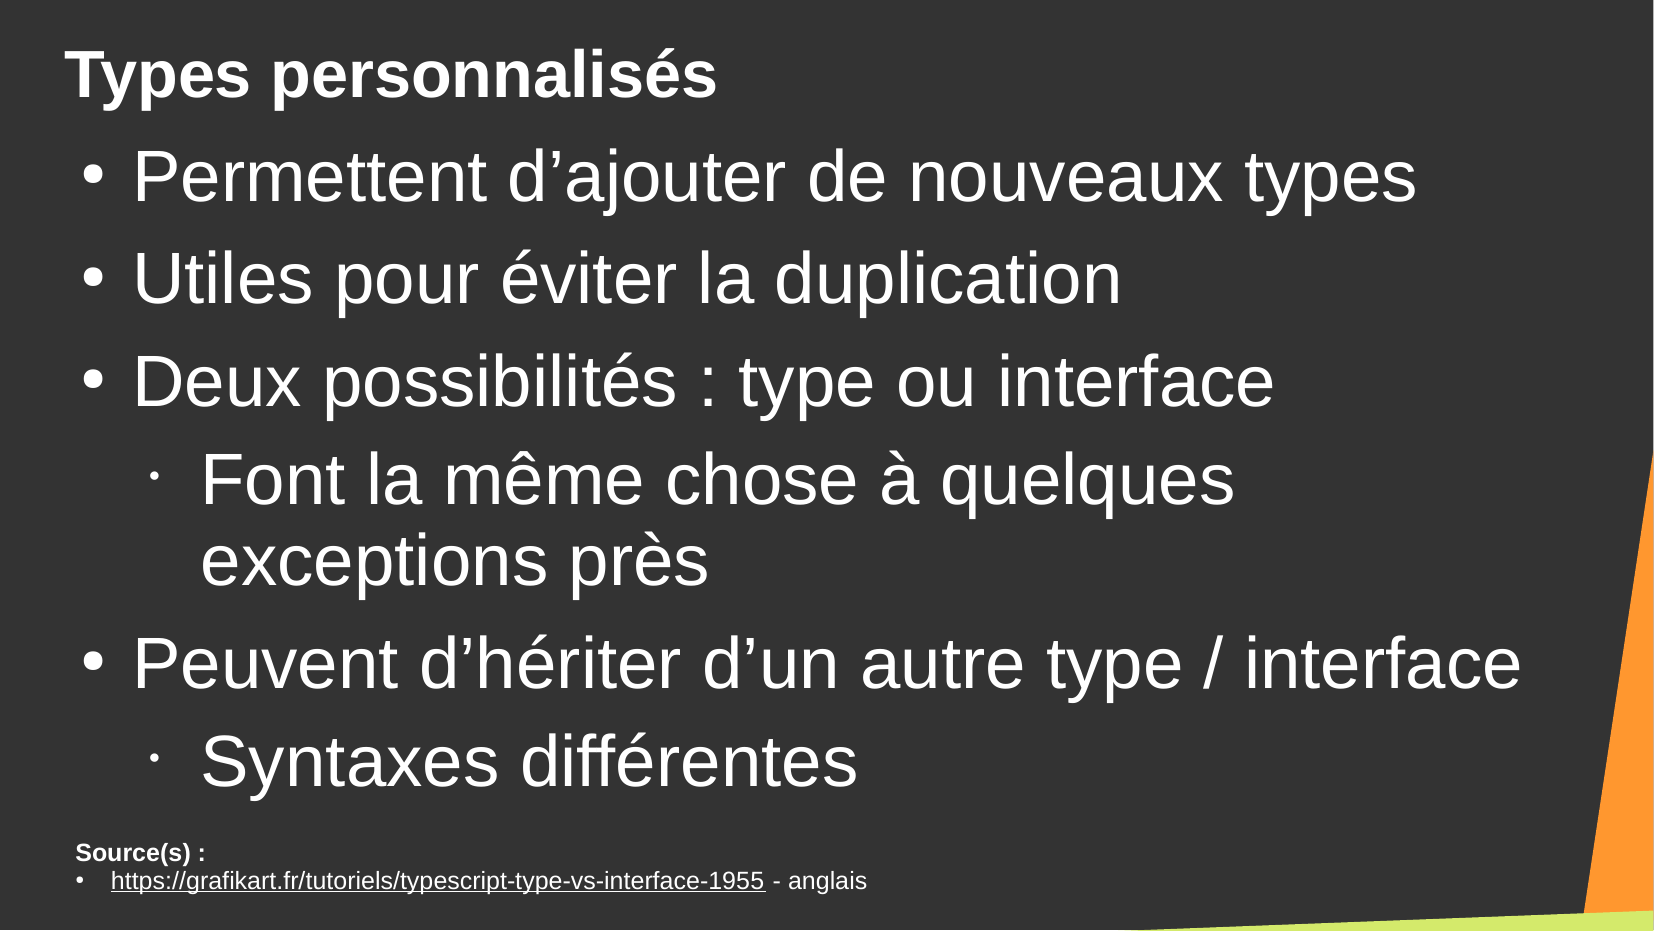

# Types personnalisés
Permettent d’ajouter de nouveaux types
Utiles pour éviter la duplication
Deux possibilités : type ou interface
Font la même chose à quelques exceptions près
Peuvent d’hériter d’un autre type / interface
Syntaxes différentes
Source(s) :
https://grafikart.fr/tutoriels/typescript-type-vs-interface-1955 - anglais